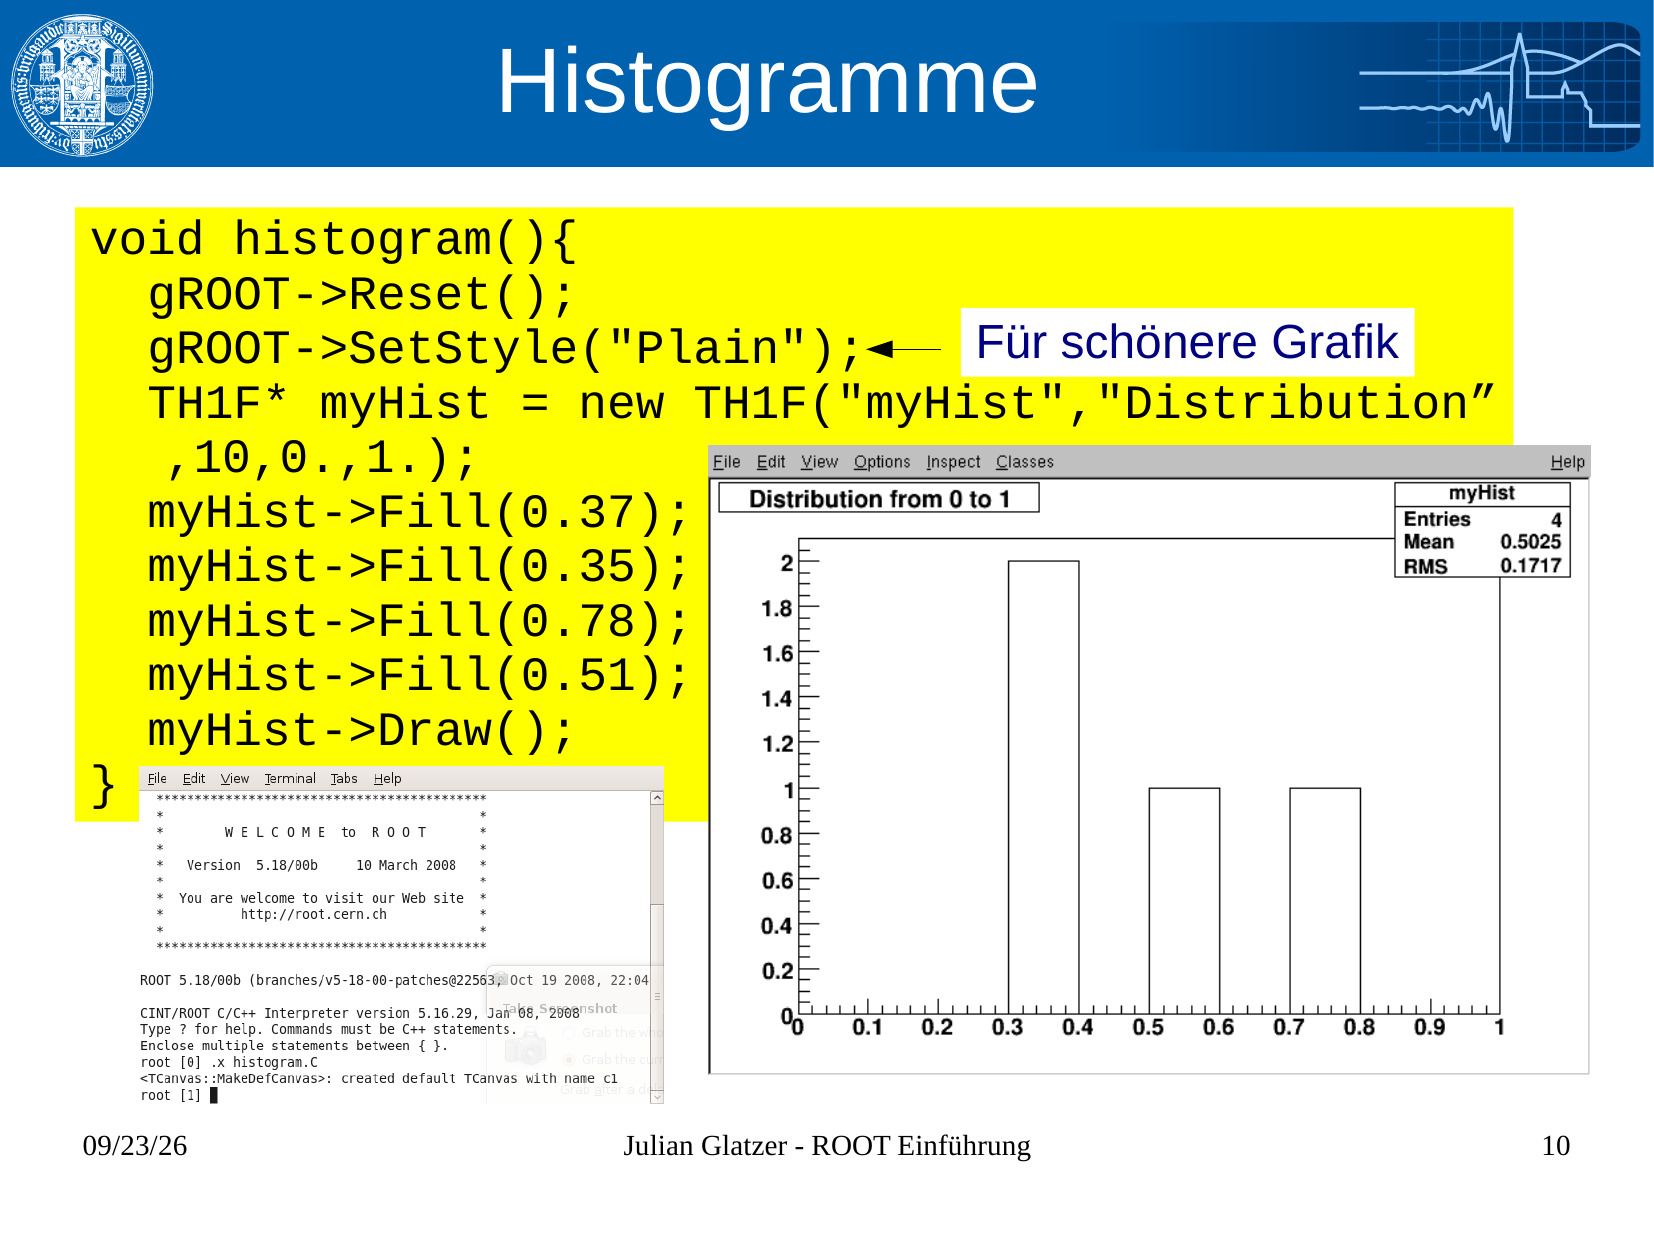

# Histogramme
void histogram(){
 gROOT->Reset();
 gROOT->SetStyle("Plain");
 TH1F* myHist = new TH1F("myHist","Distribution”
	,10,0.,1.);
 myHist->Fill(0.37); //Bin 4
 myHist->Fill(0.35); //Bin 4
 myHist->Fill(0.78); //Bin 8
 myHist->Fill(0.51); //Bin 6
 myHist->Draw();
}
Für schönere Grafik
Julian Glatzer - ROOT Einführung
10